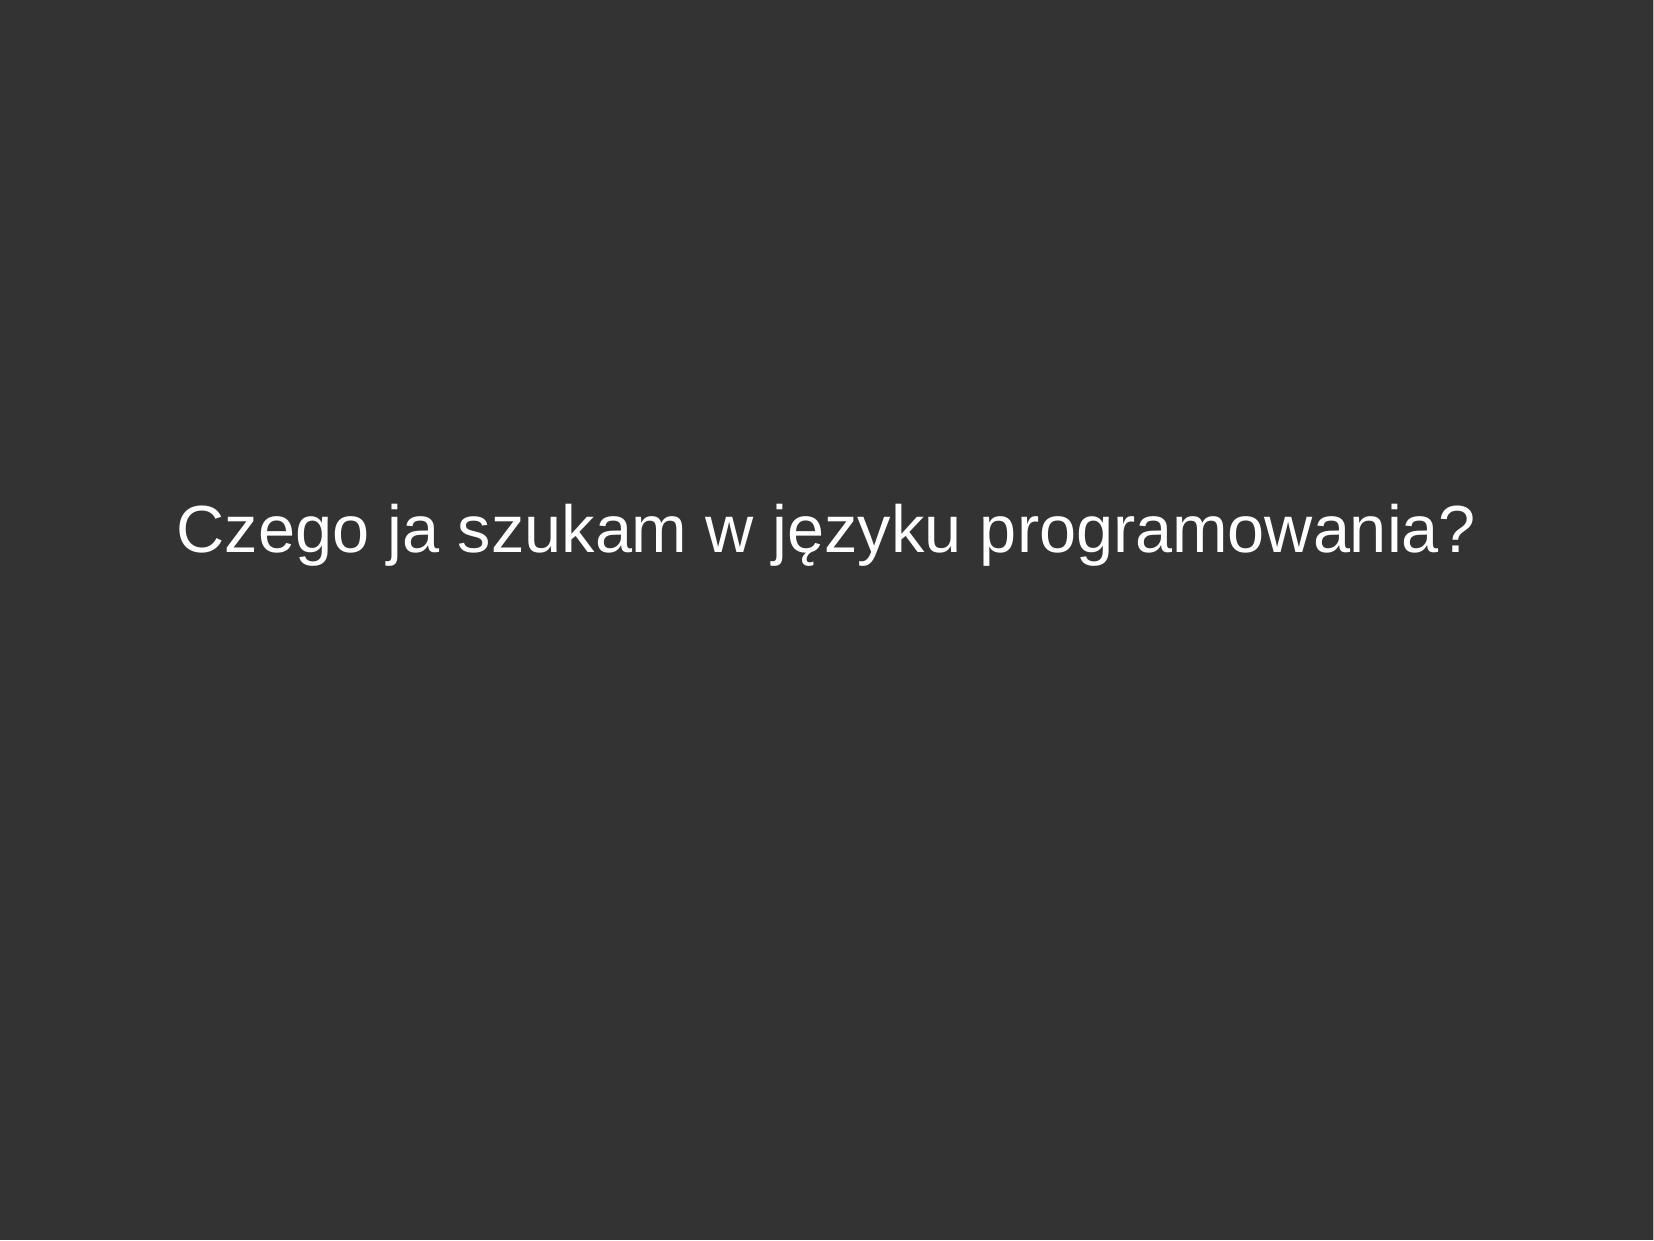

# Czego ja szukam w języku programowania?